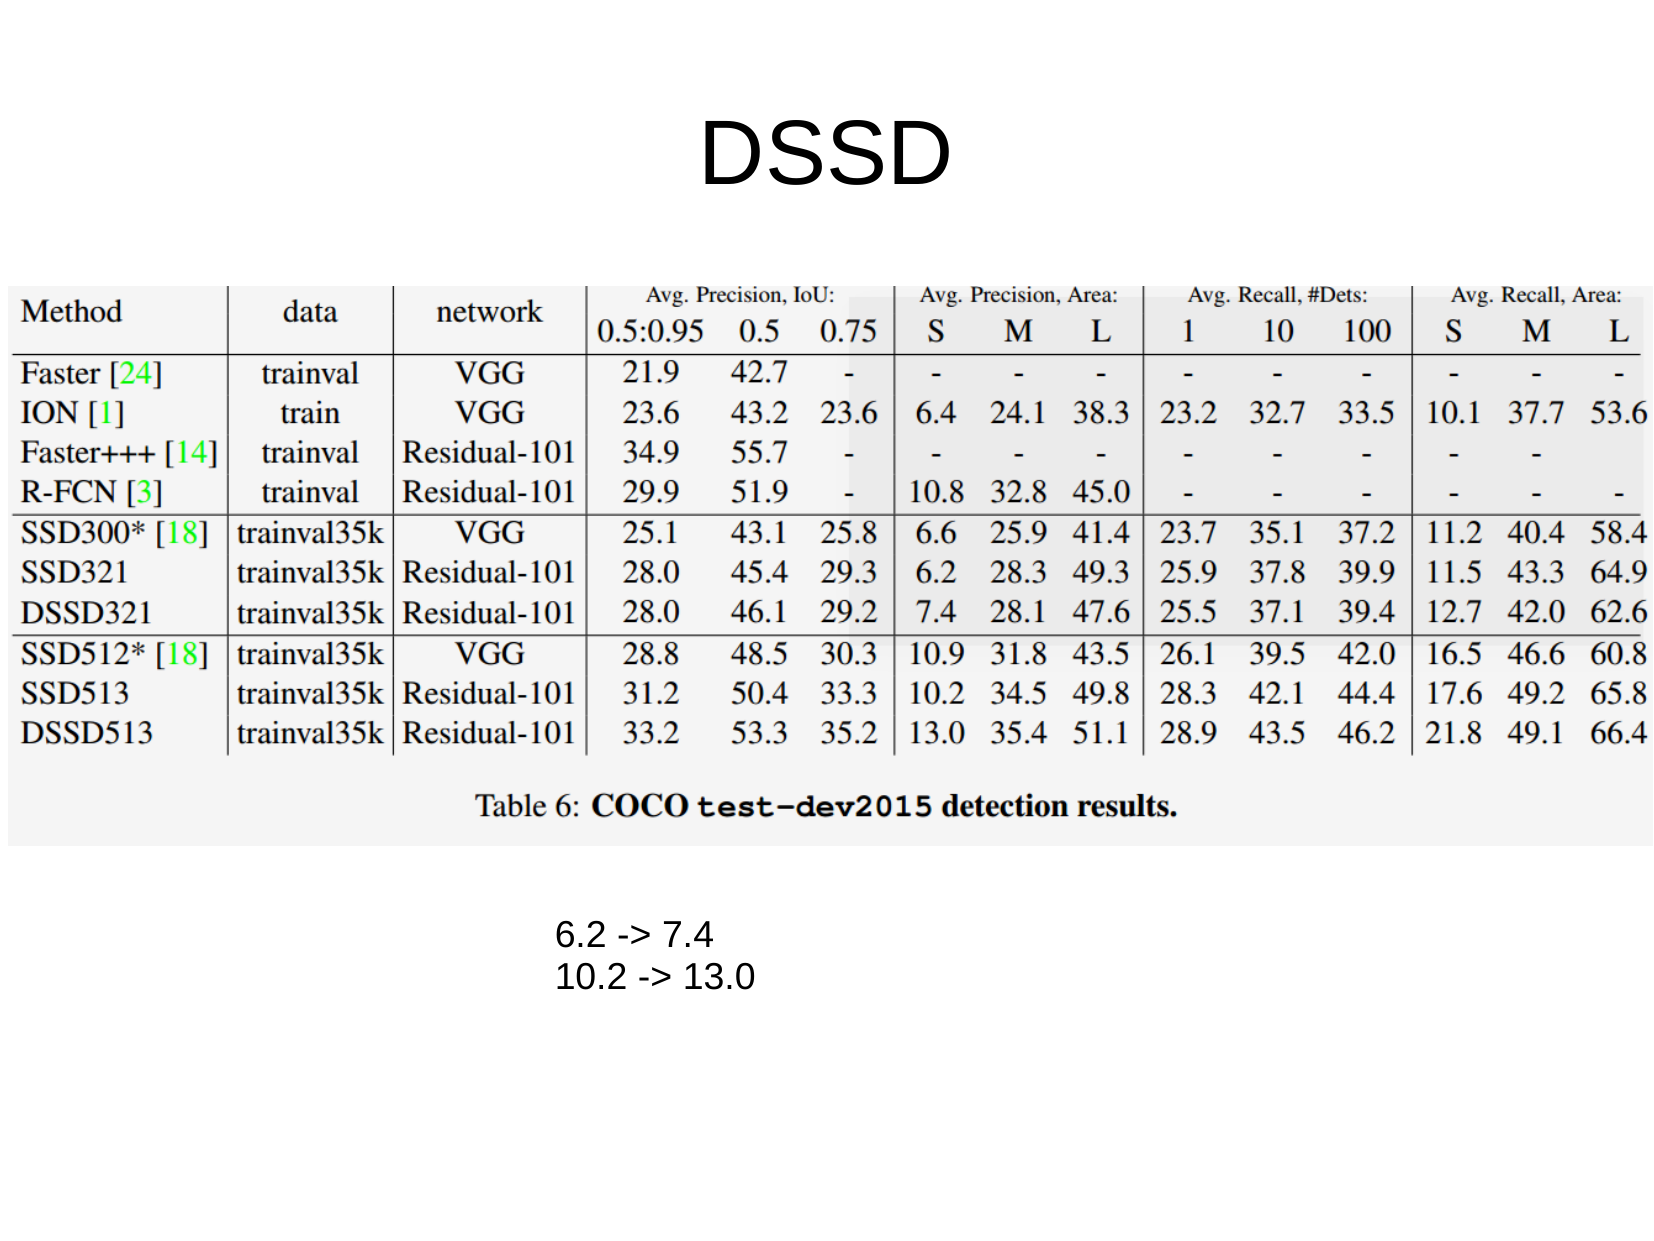

# DSSD
6.2 -> 7.4
10.2 -> 13.0